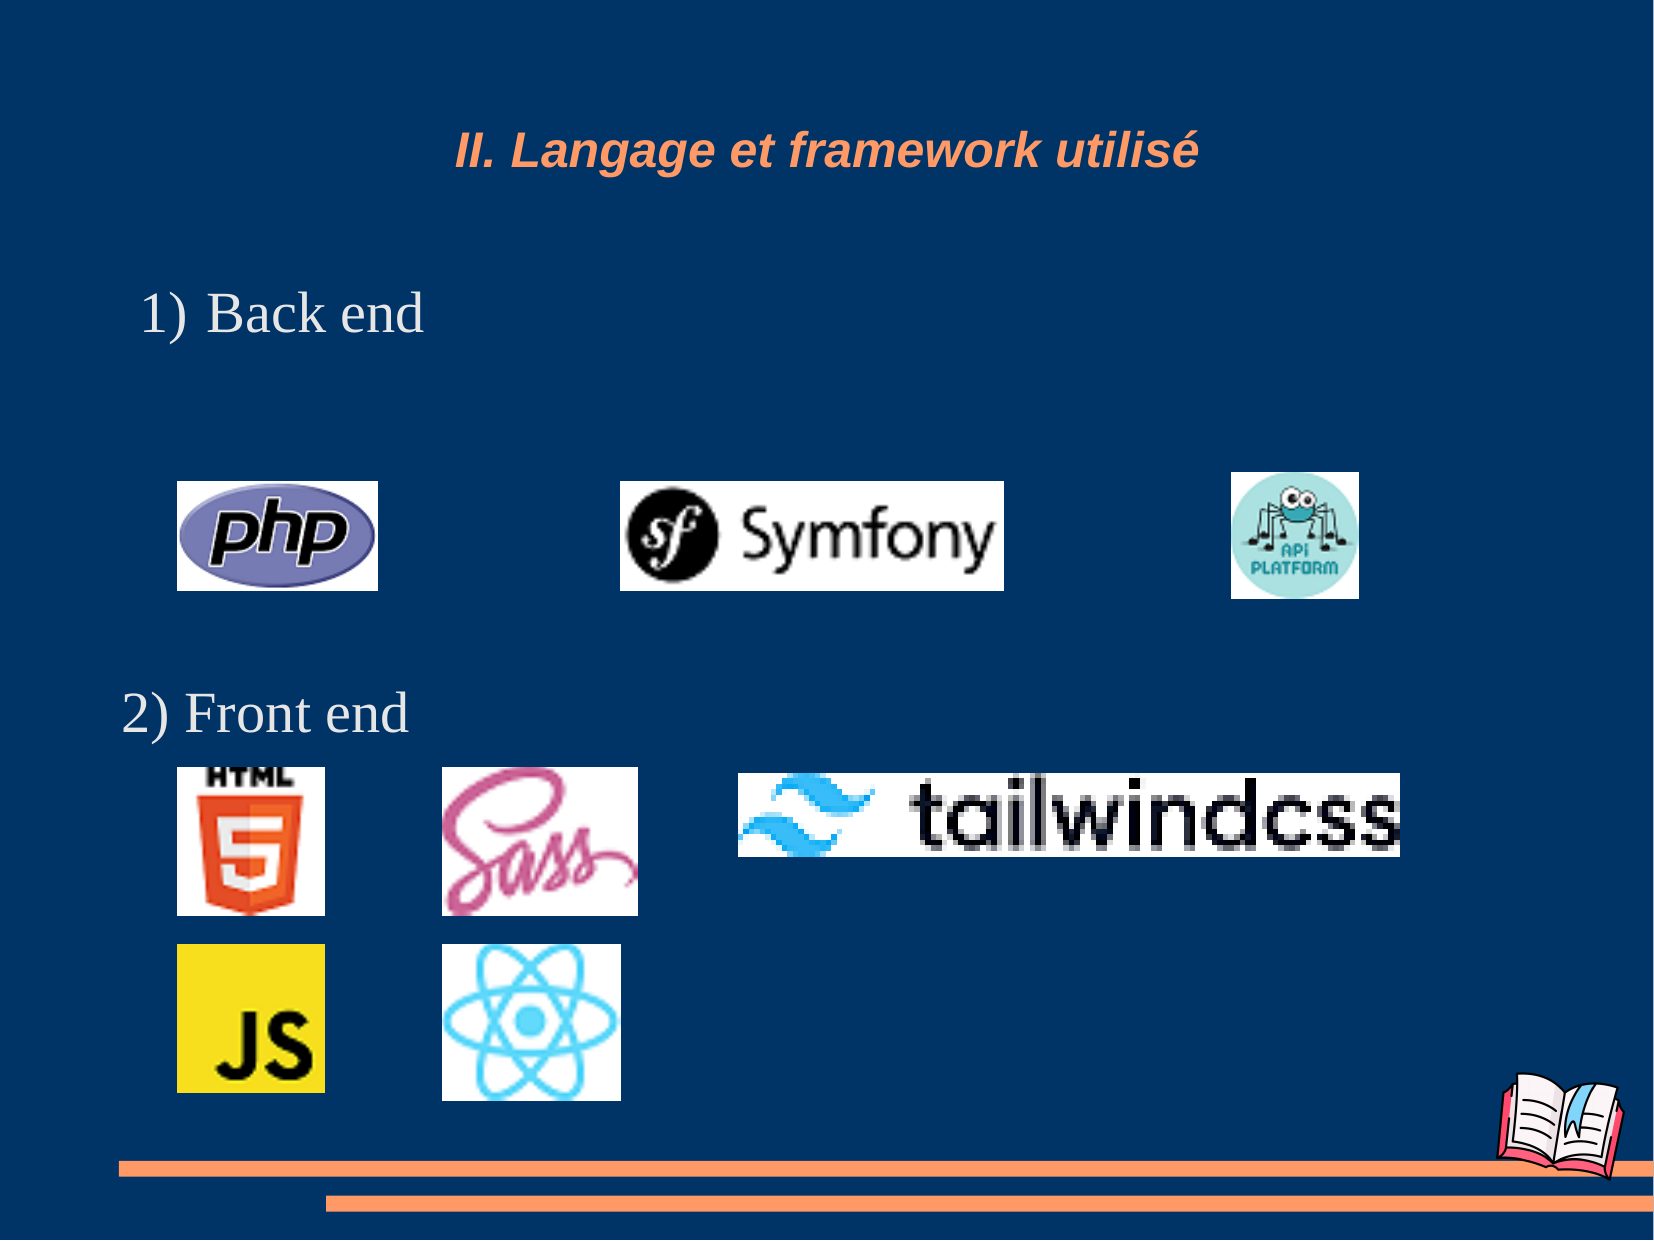

# II. Langage et framework utilisé
 Back end
2) Front end